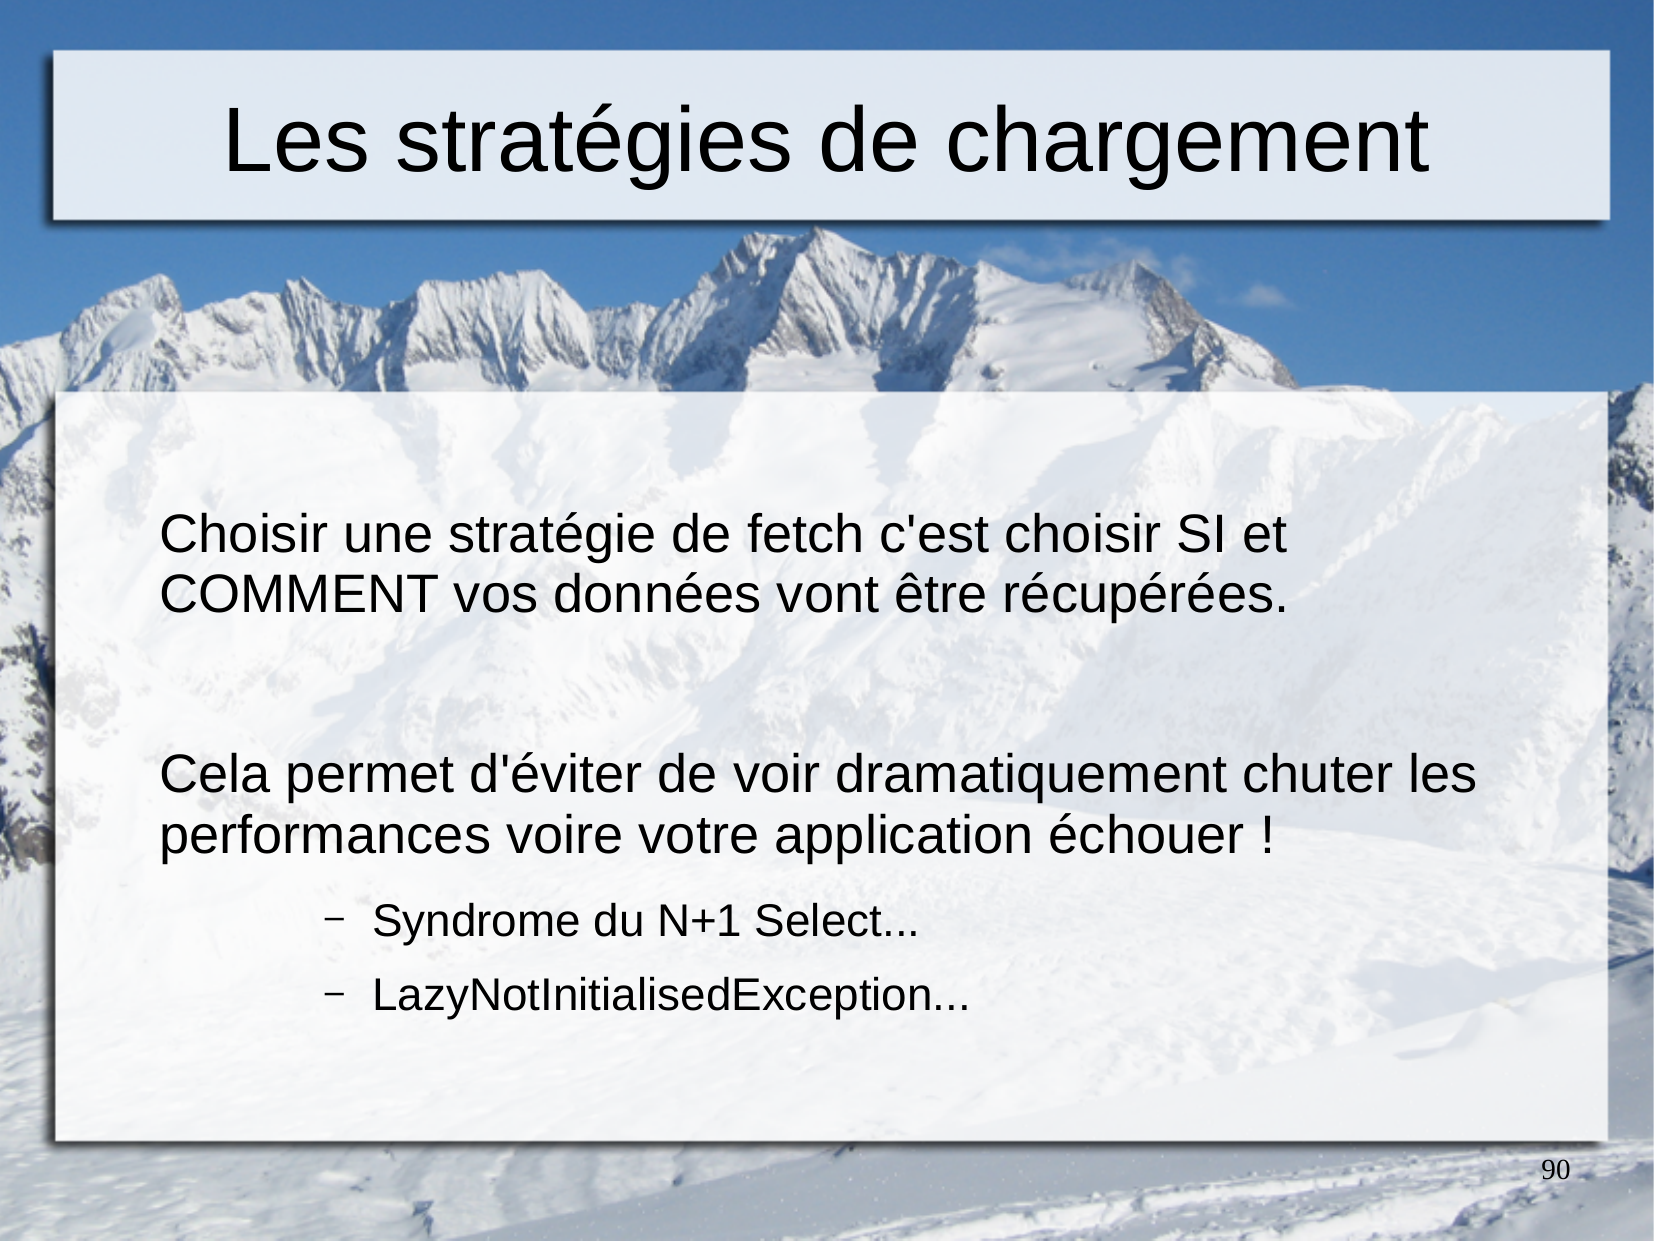

# Les stratégies de chargement
Choisir une stratégie de fetch c'est choisir SI et COMMENT vos données vont être récupérées.
Cela permet d'éviter de voir dramatiquement chuter les performances voire votre application échouer !
Syndrome du N+1 Select...
LazyNotInitialisedException...
90